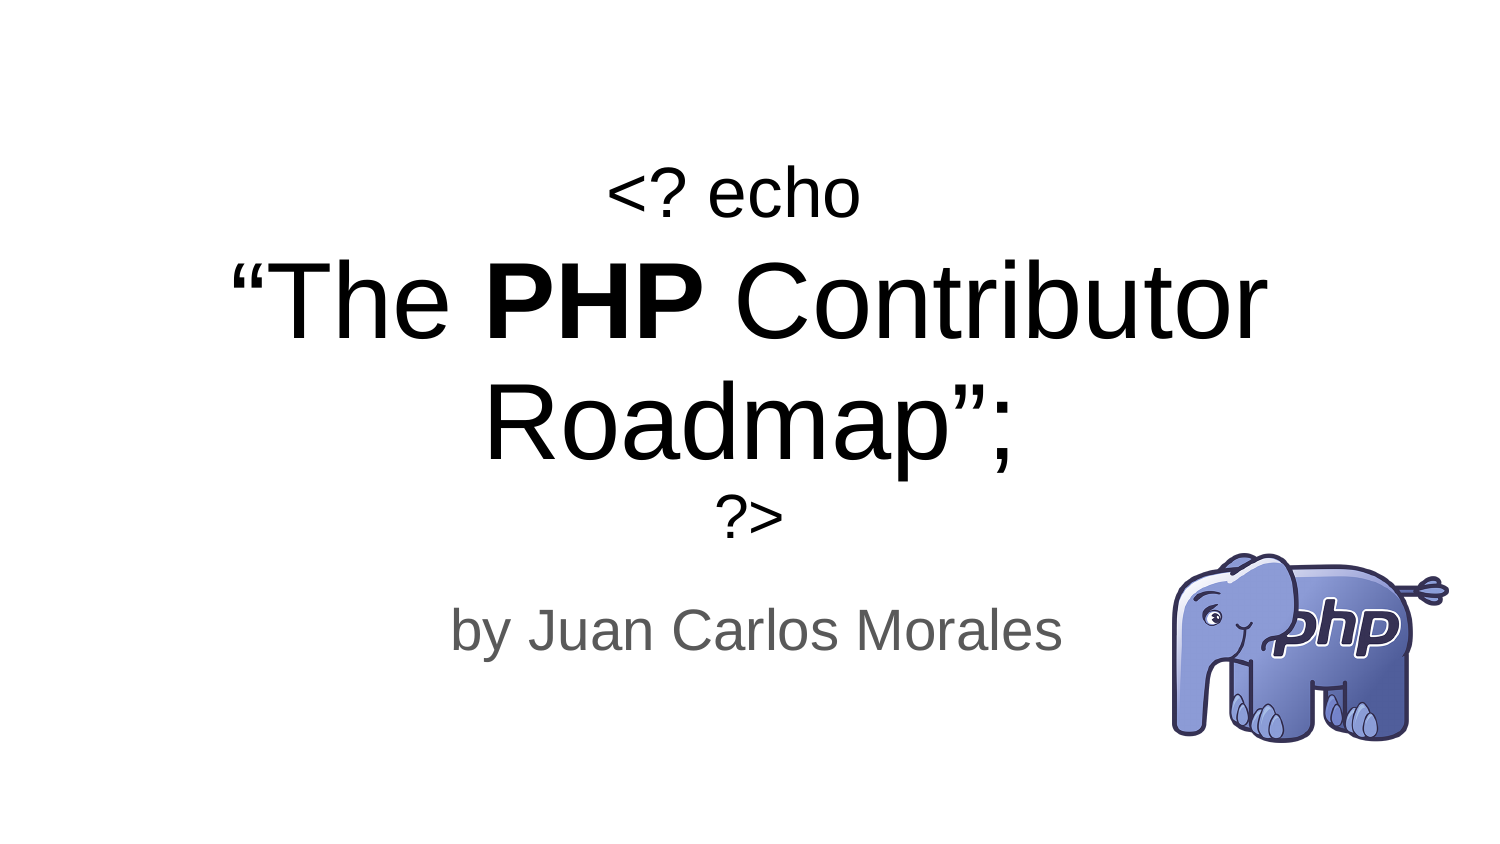

# <? echo “The PHP Contributor Roadmap”; ?>
by Juan Carlos Morales